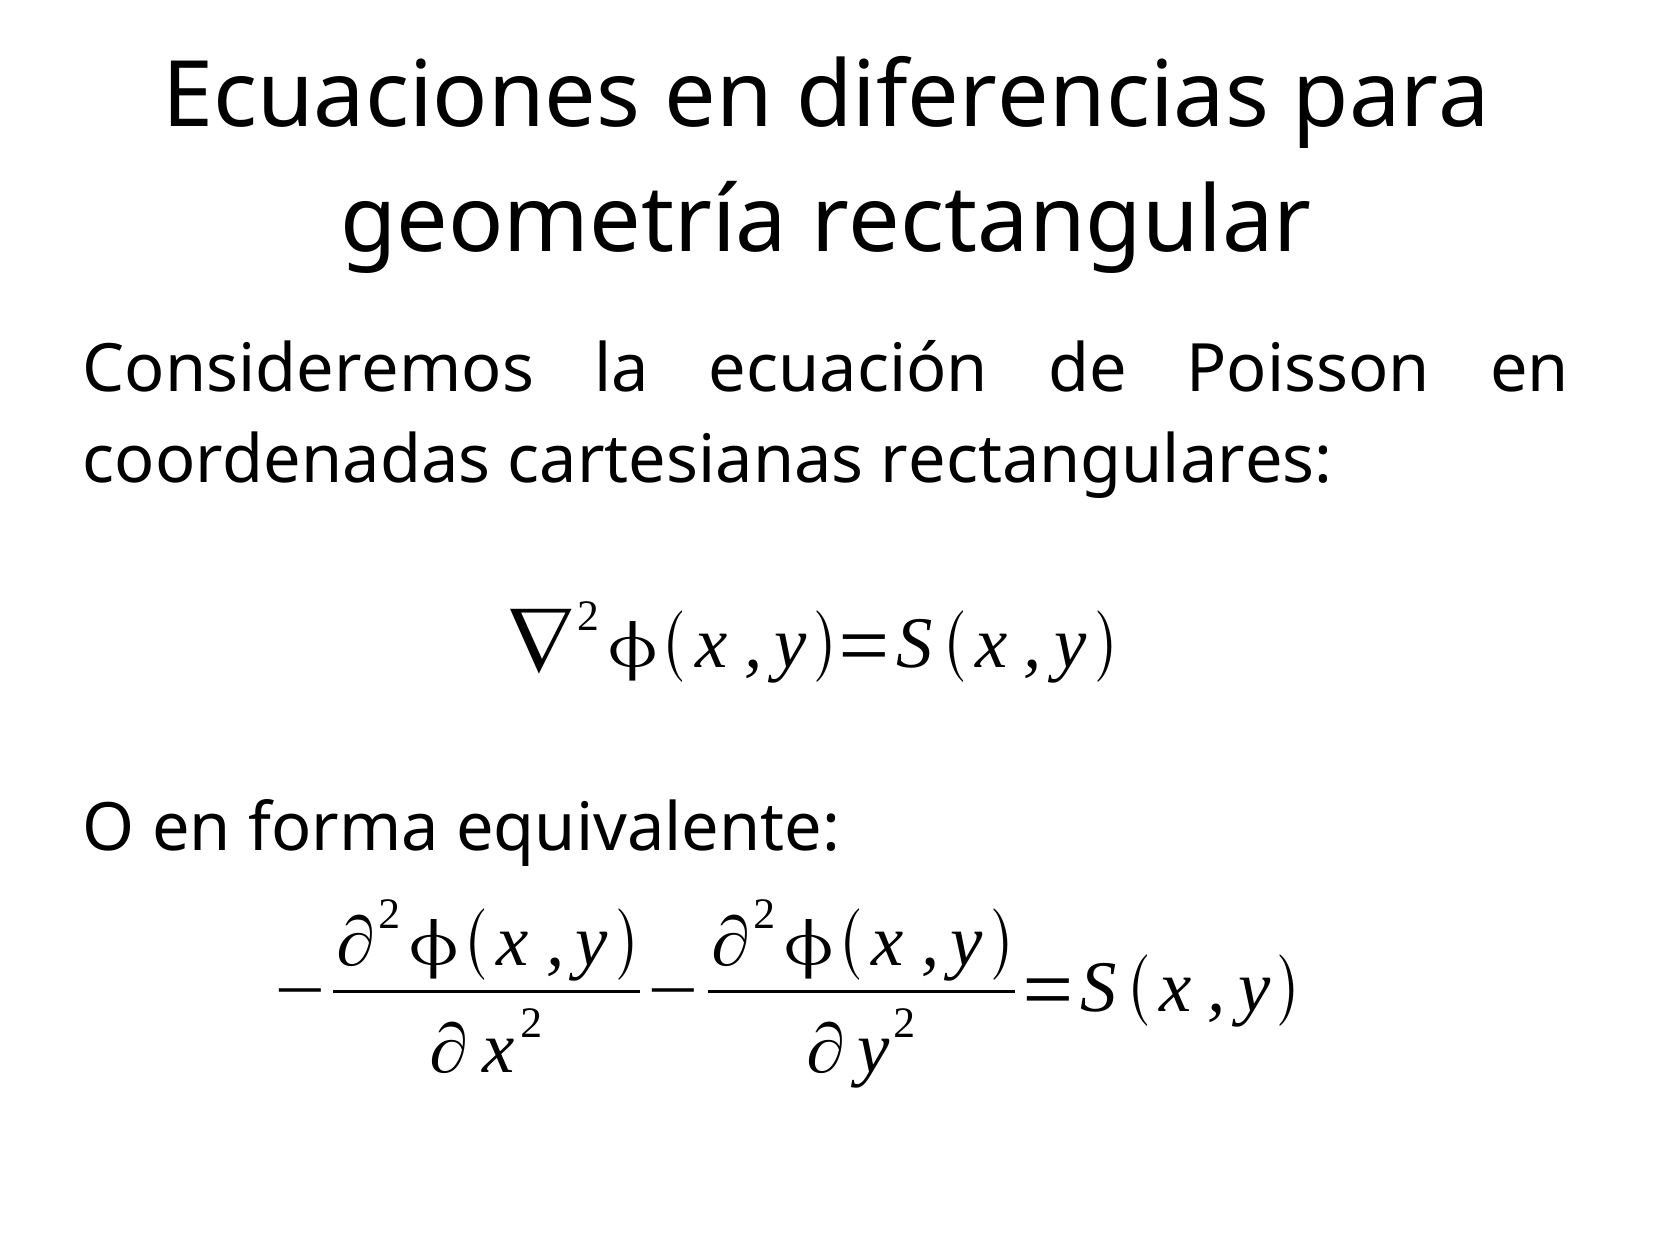

# Ecuaciones en diferencias para geometría rectangular
Consideremos la ecuación de Poisson en coordenadas cartesianas rectangulares:
O en forma equivalente: